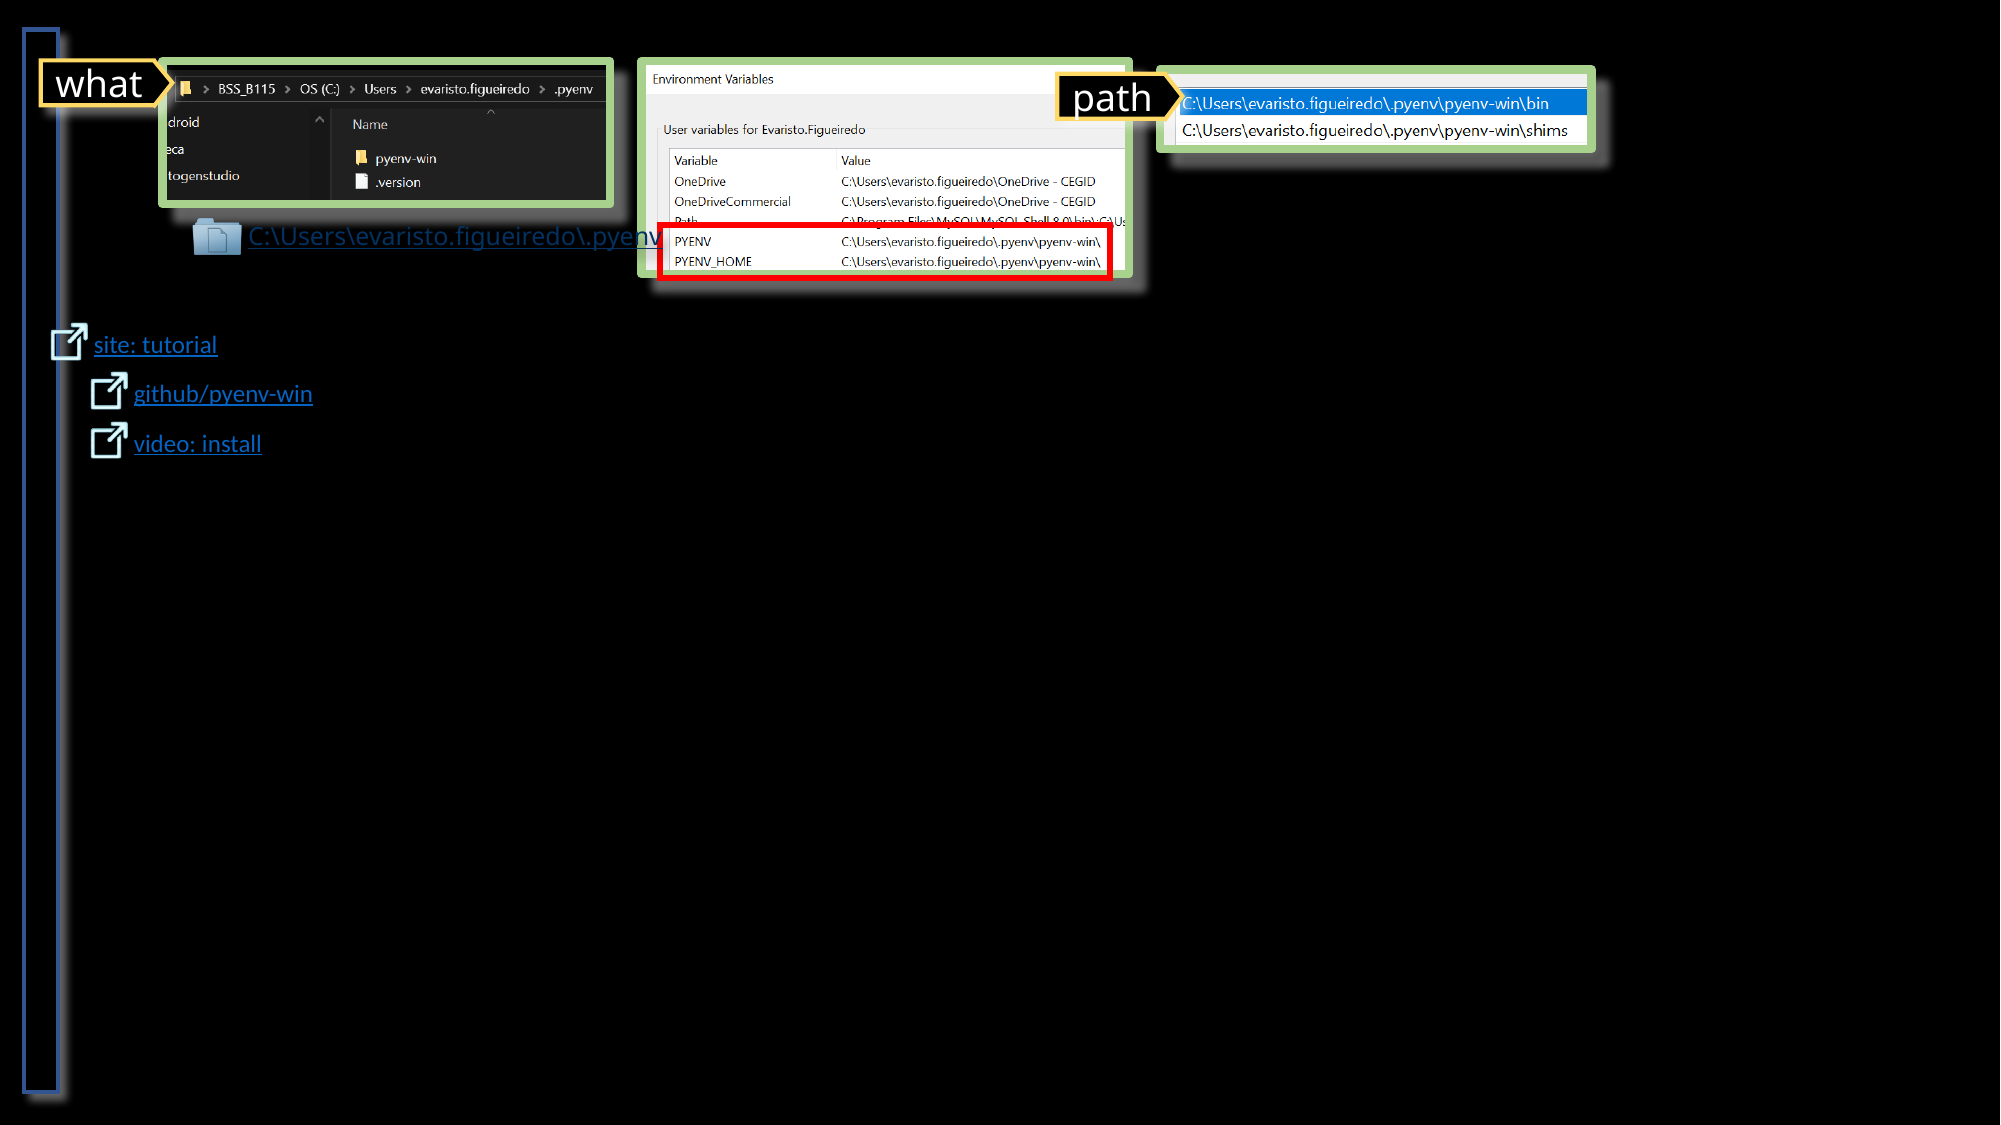

# 3. download
what
path
C:\Users\evaristo.figueiredo\.pyenv
site: tutorial
github/pyenv-win
video: install